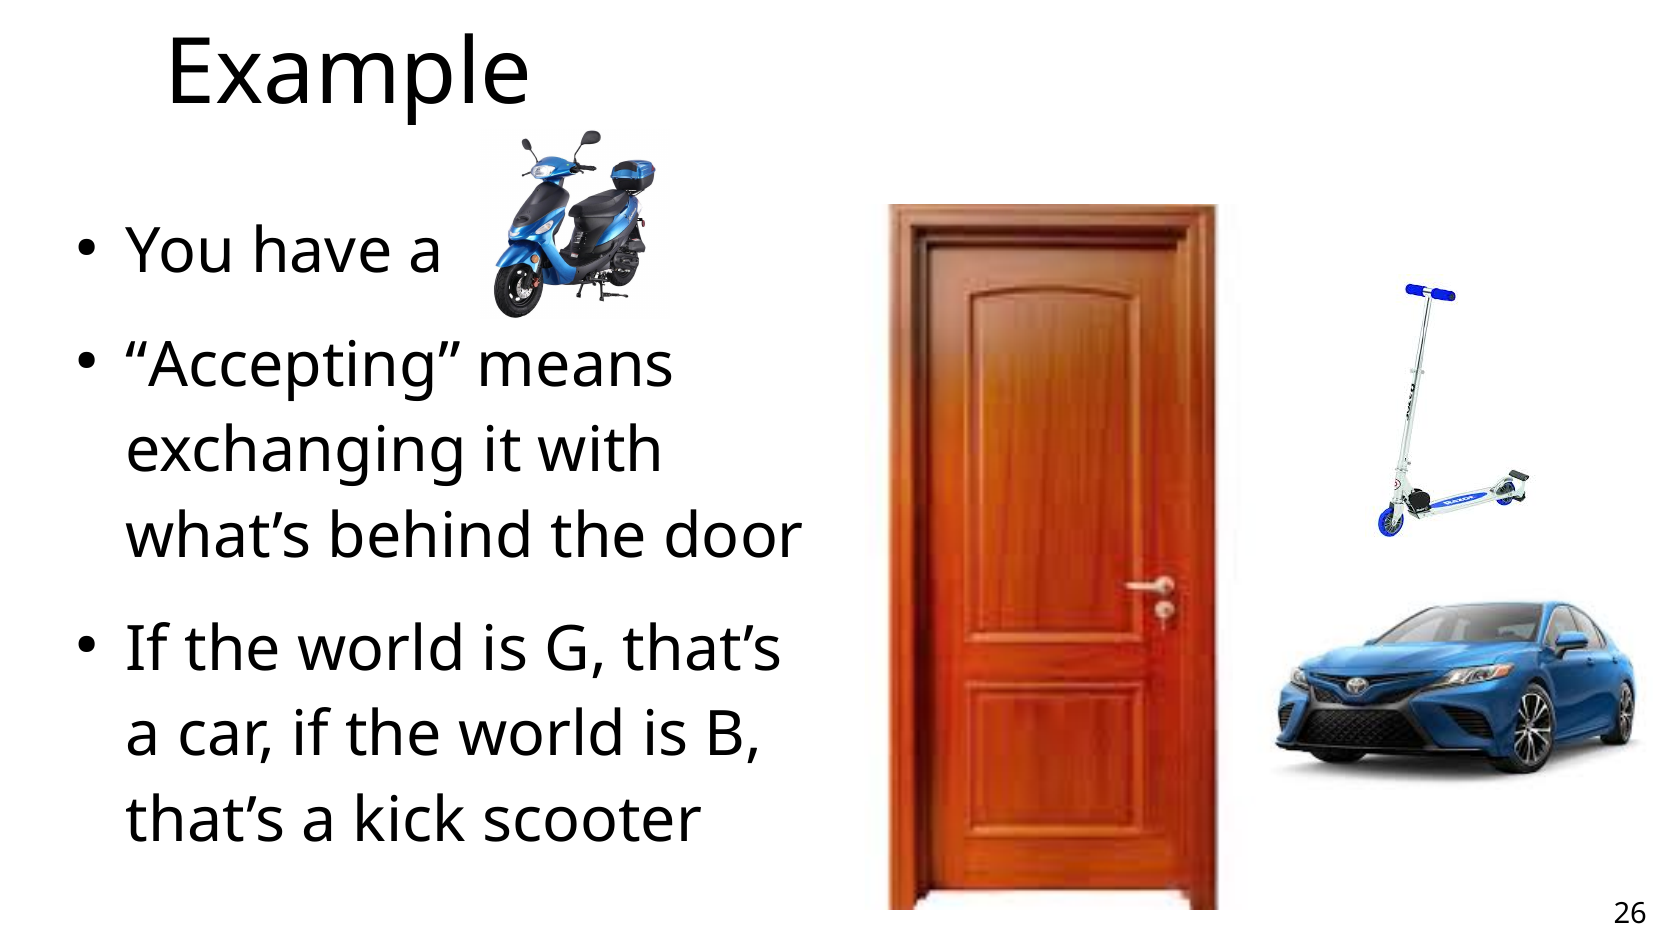

# Example
You have a
“Accepting” means exchanging it with what’s behind the door
If the world is G, that’s a car, if the world is B, that’s a kick scooter
26